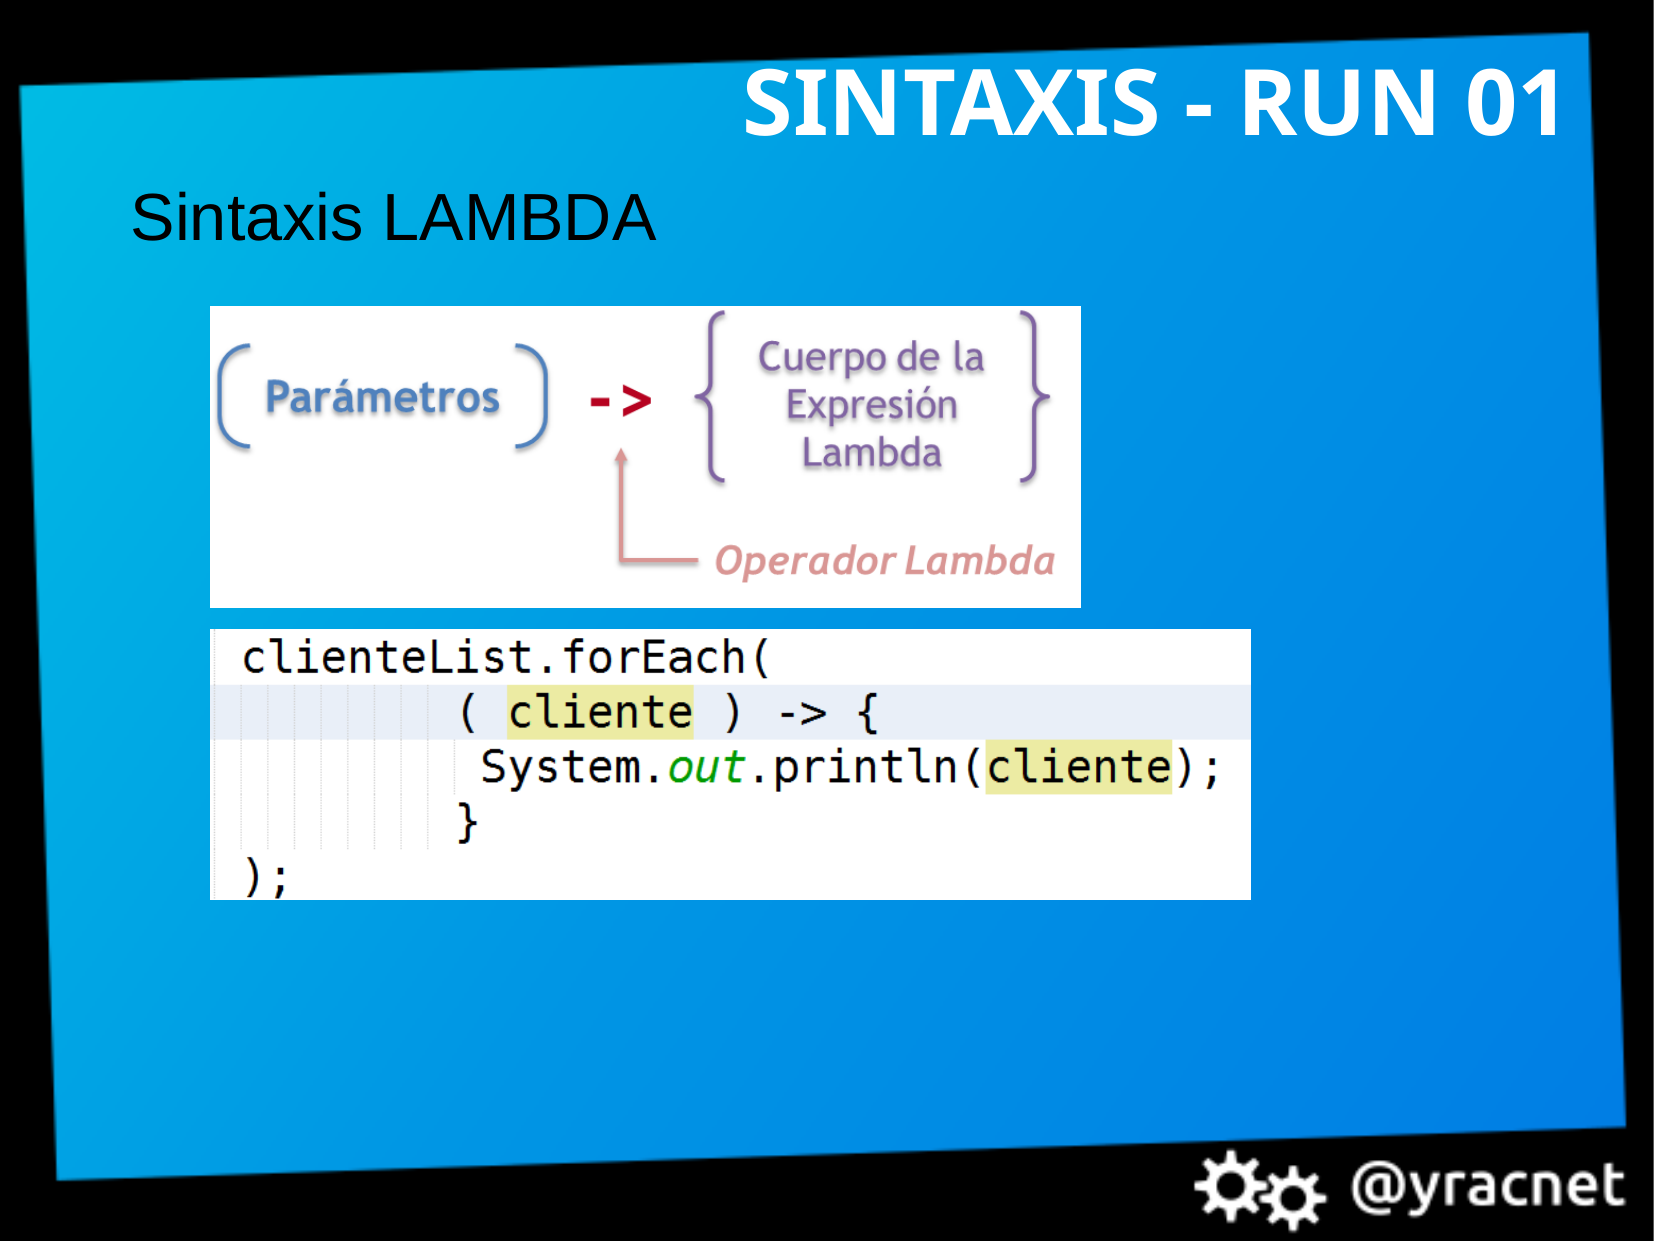

SINTAXIS - RUN 01
# Sintaxis LAMBDA